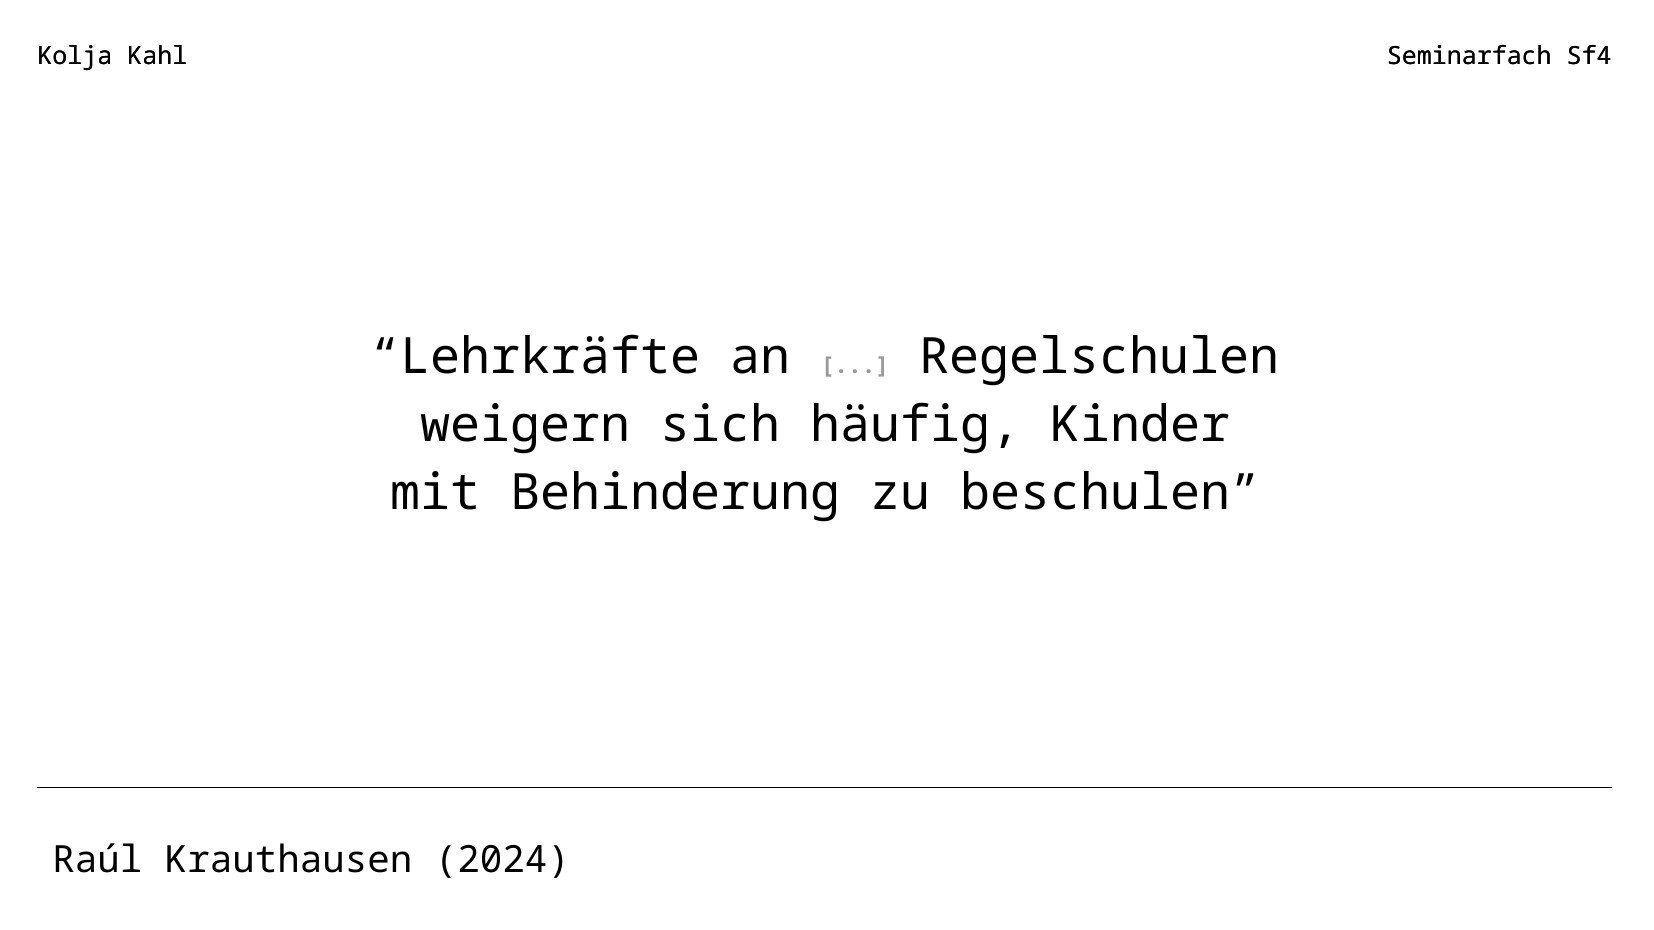

Kolja Kahl
Seminarfach Sf4
Kolja Kahl
Seminarfach Sf4
“Lehrkräfte an [...] Regelschulen
weigern sich häufig, Kinder
mit Behinderung zu beschulen”
Raúl Krauthausen (2024)